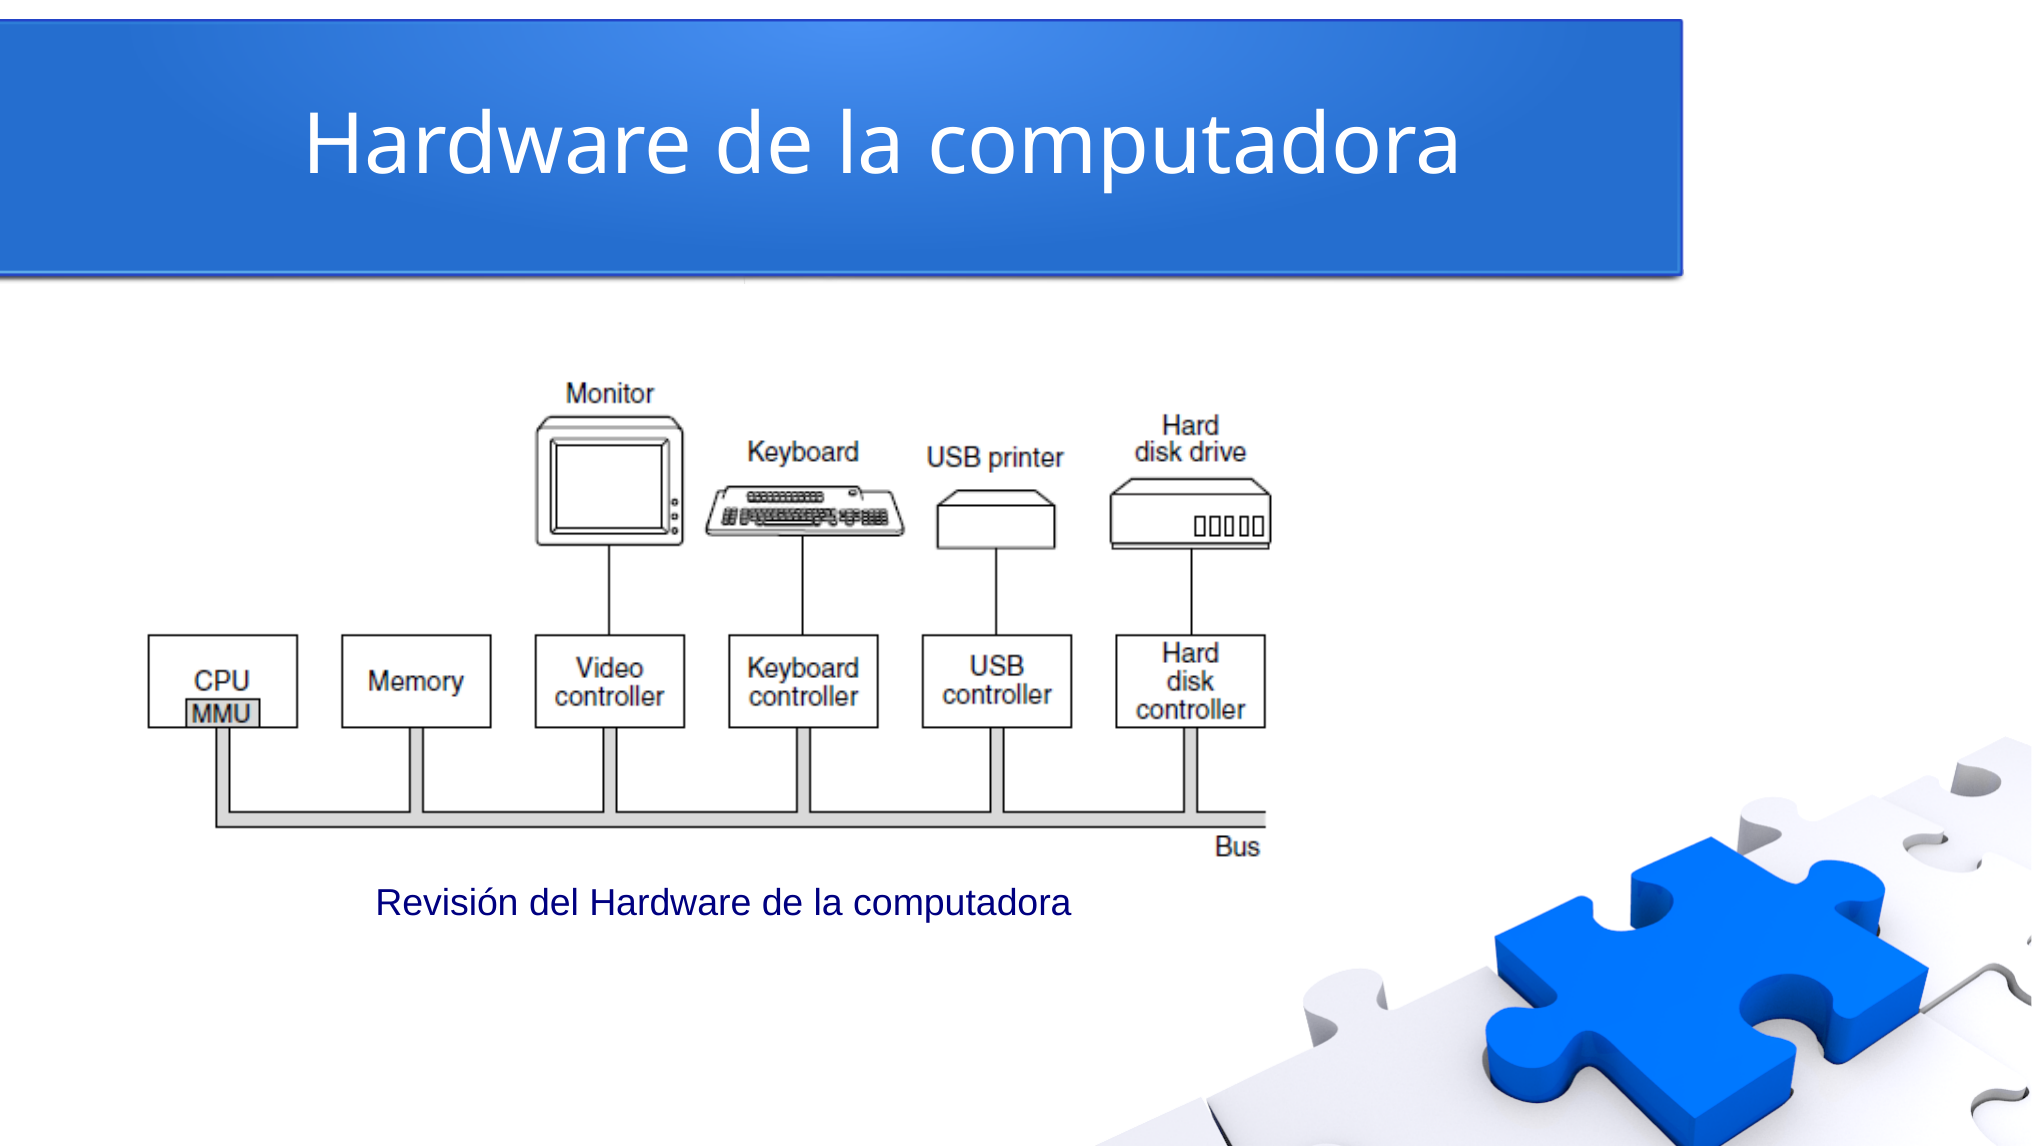

# Hardware de la computadora
Revisión del Hardware de la computadora